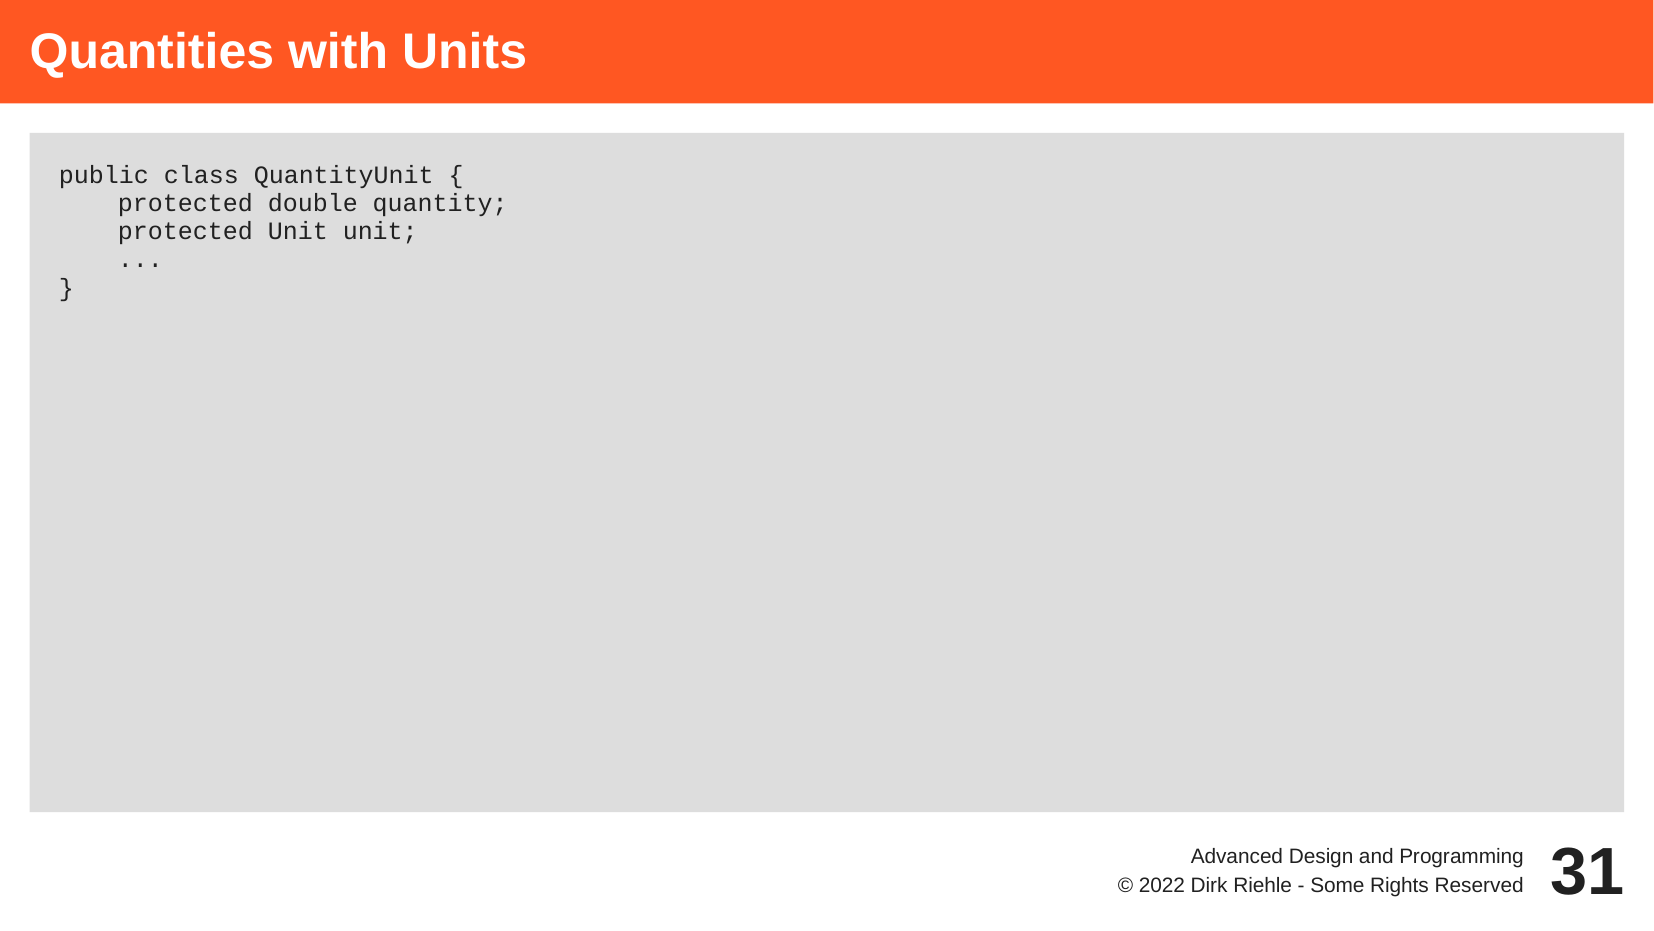

# Quantities with Units
public class QuantityUnit {
protected double quantity;
protected Unit unit;
...
}
Advanced Design and Programming
31
© 2022 Dirk Riehle - Some Rights Reserved